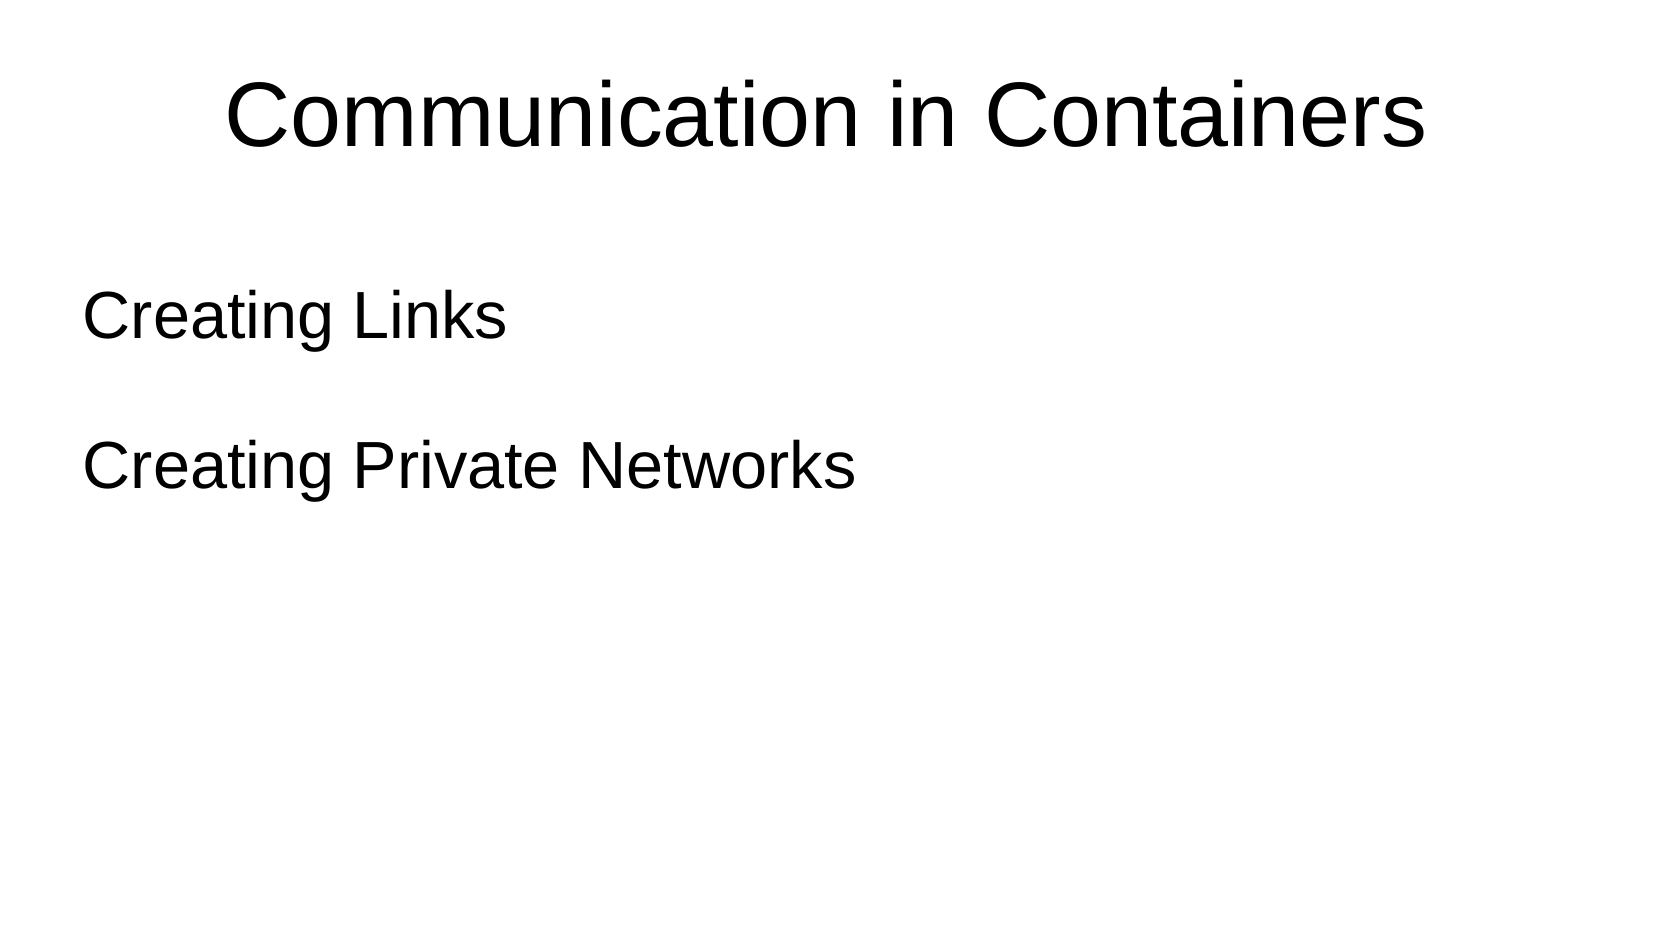

# Communication in Containers
Creating Links
Creating Private Networks